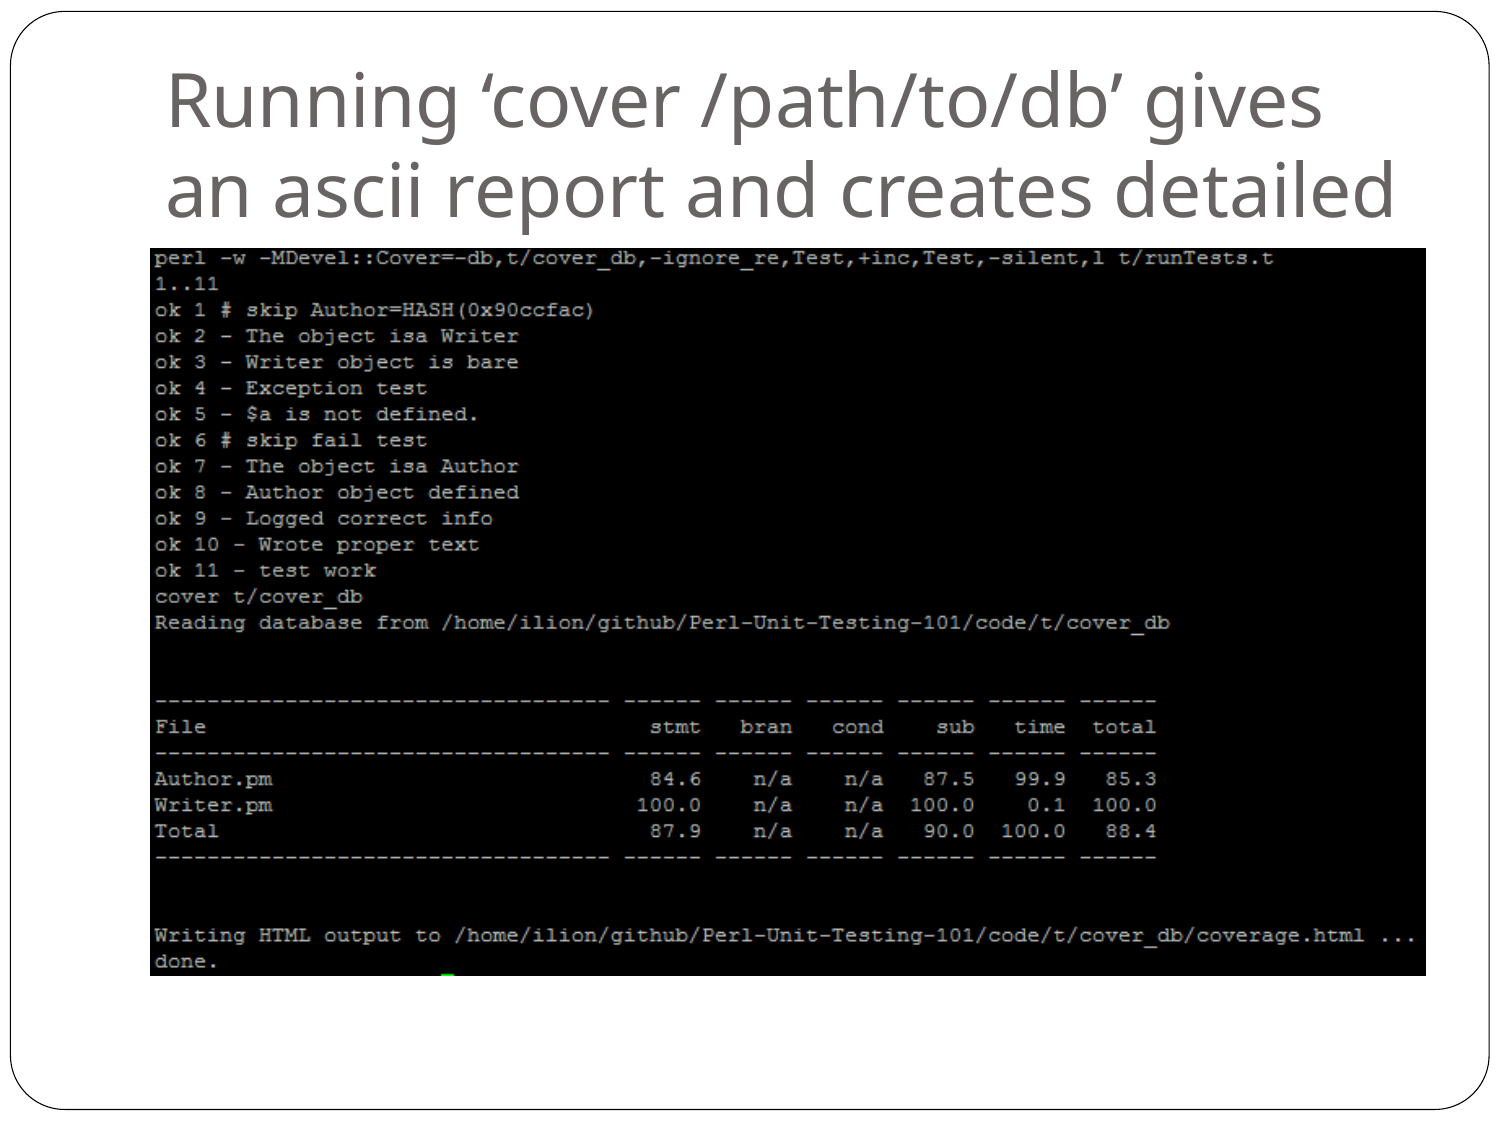

# Running ‘cover /path/to/db’ gives an ascii report and creates detailed HTML